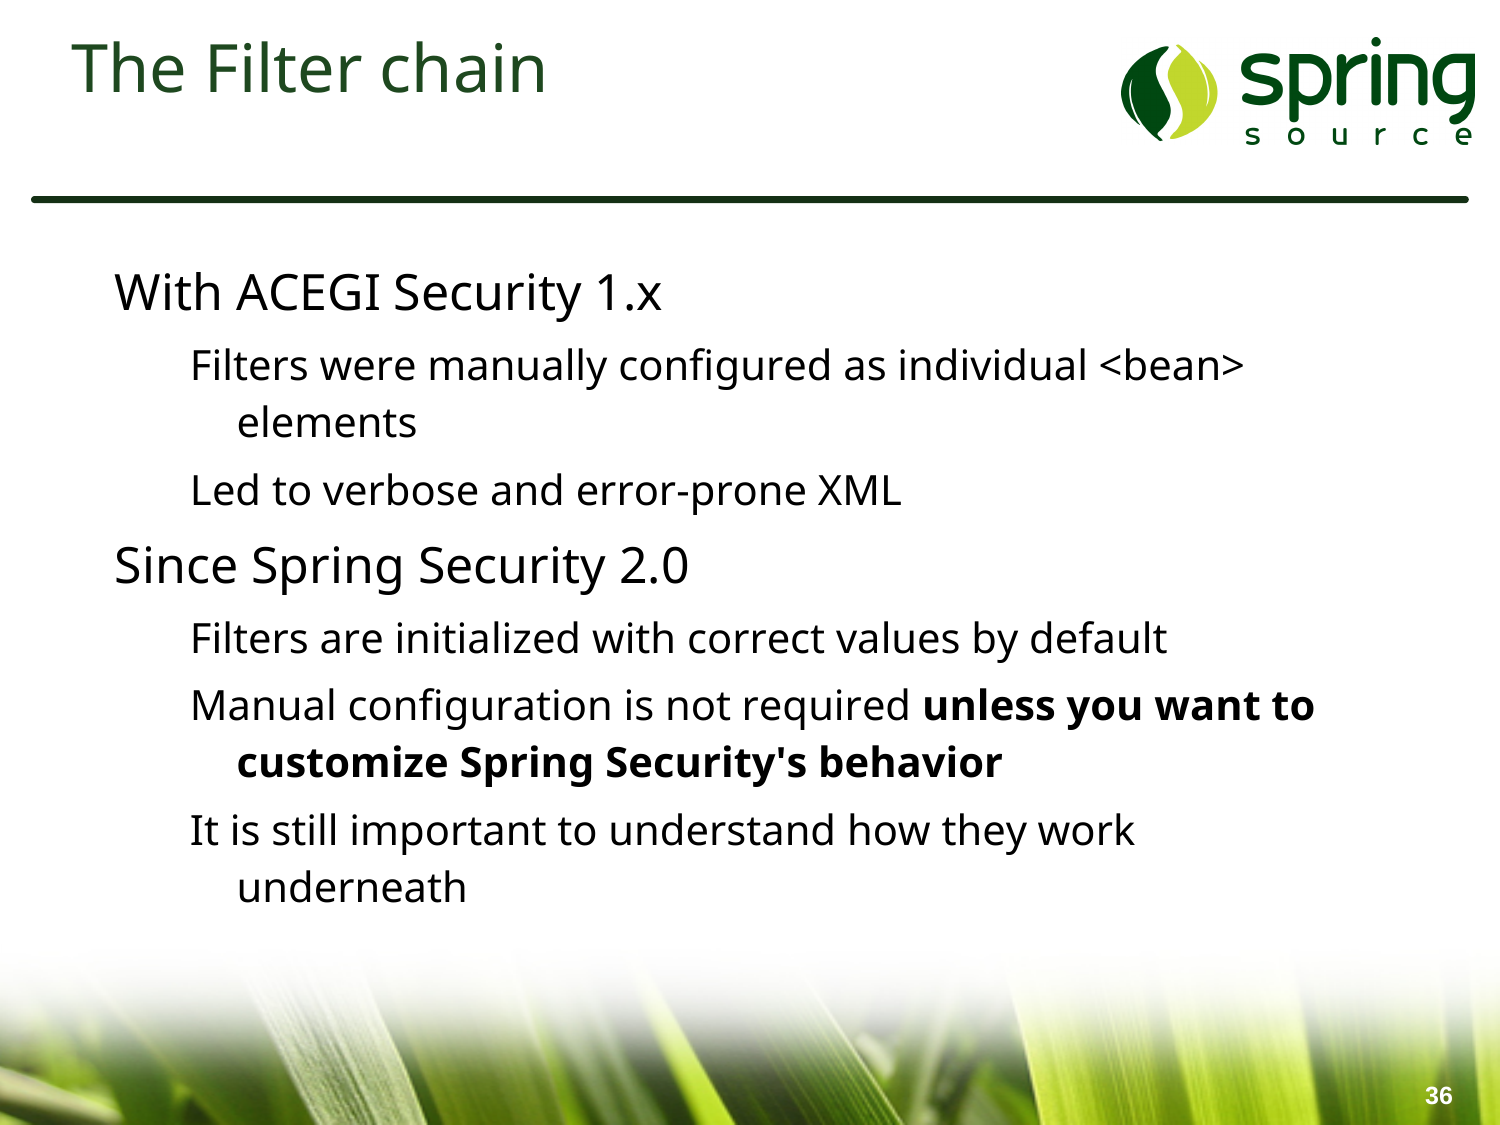

# The Filter chain
With ACEGI Security 1.x
Filters were manually configured as individual <bean> elements
Led to verbose and error-prone XML
Since Spring Security 2.0
Filters are initialized with correct values by default
Manual configuration is not required unless you want to customize Spring Security's behavior
It is still important to understand how they work underneath